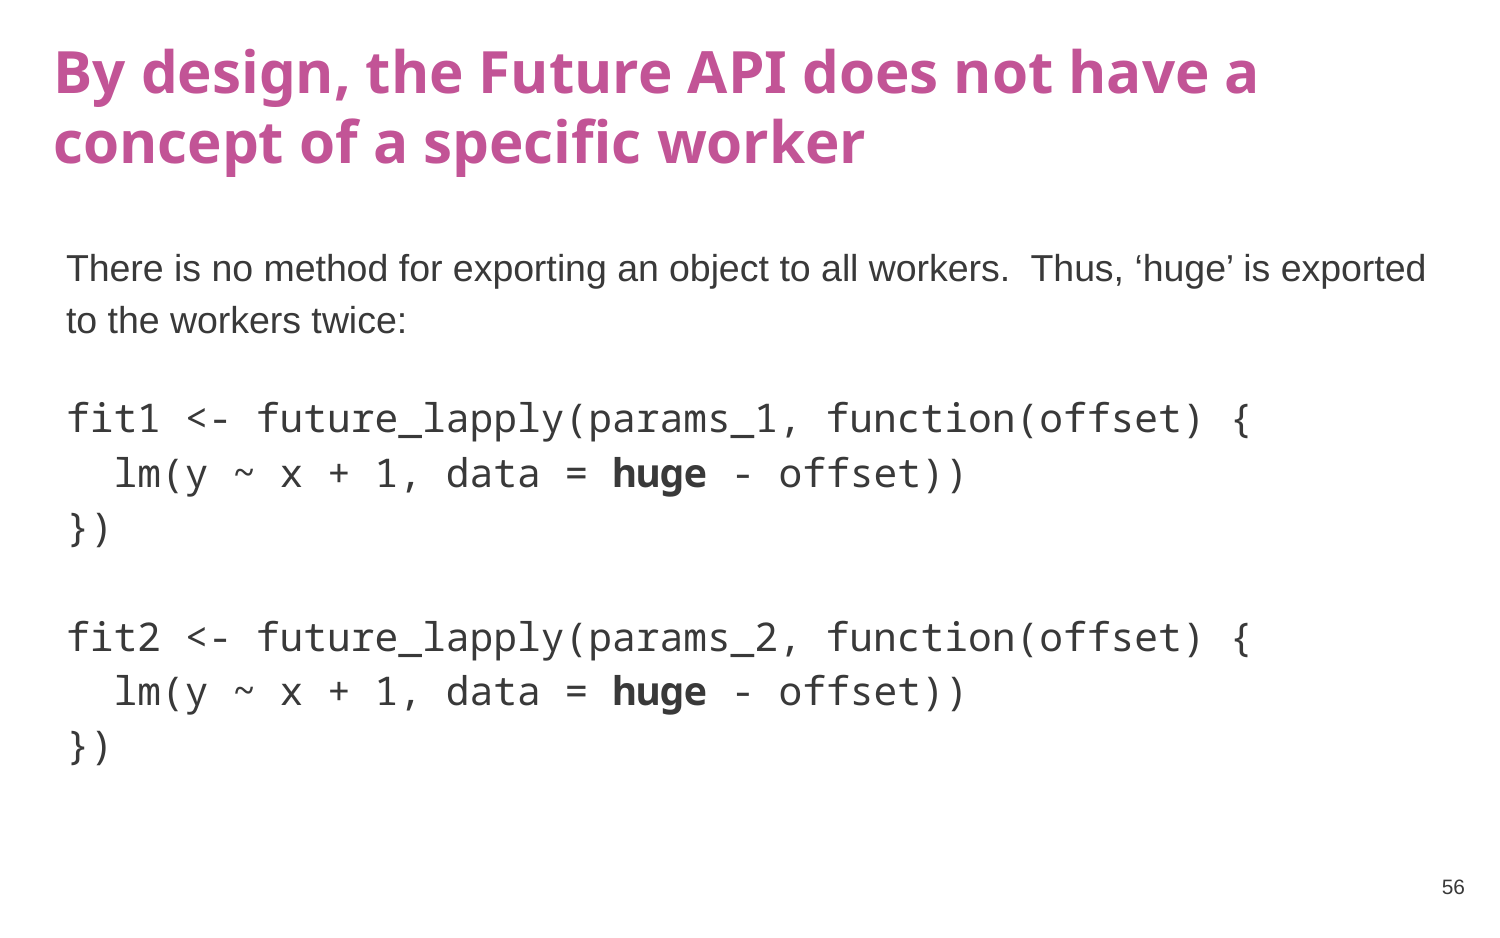

# By design, the Future API does not have a concept of a specific worker
There is no method for exporting an object to all workers. Thus, ‘huge’ is exported to the workers twice:
fit1 <- future_lapply(params_1, function(offset) {
 lm(y ~ x + 1, data = huge - offset))
})
fit2 <- future_lapply(params_2, function(offset) {
 lm(y ~ x + 1, data = huge - offset))
})